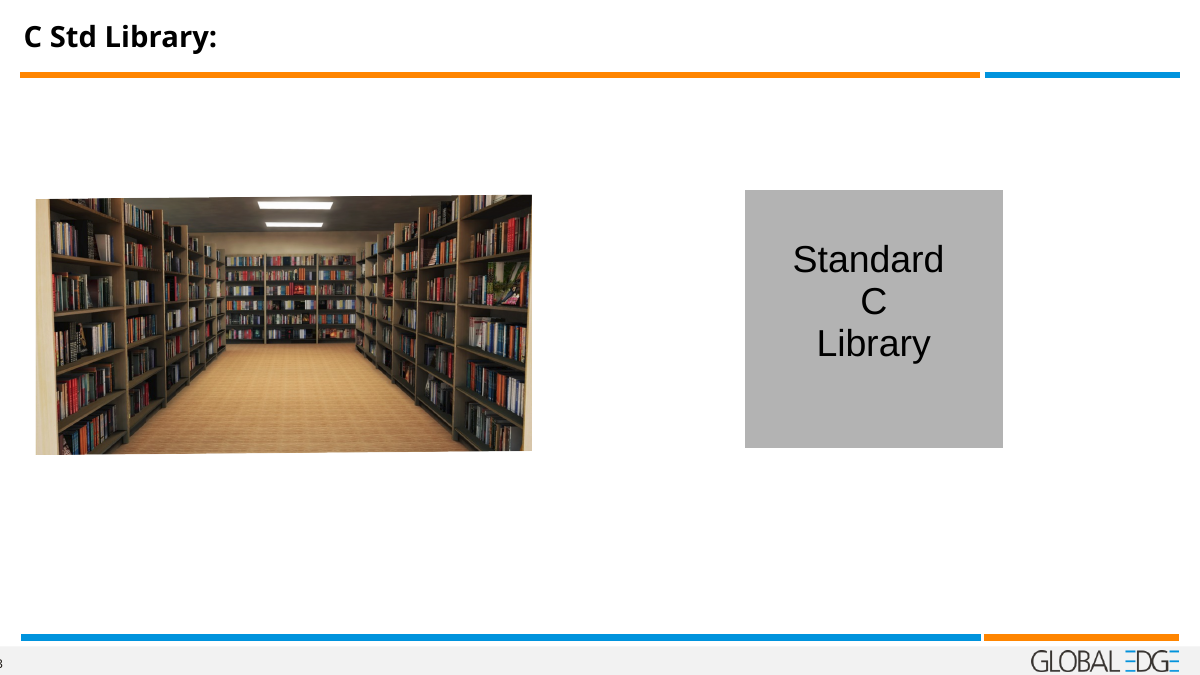

# C Std Library:
| Standard C Library |
| --- |